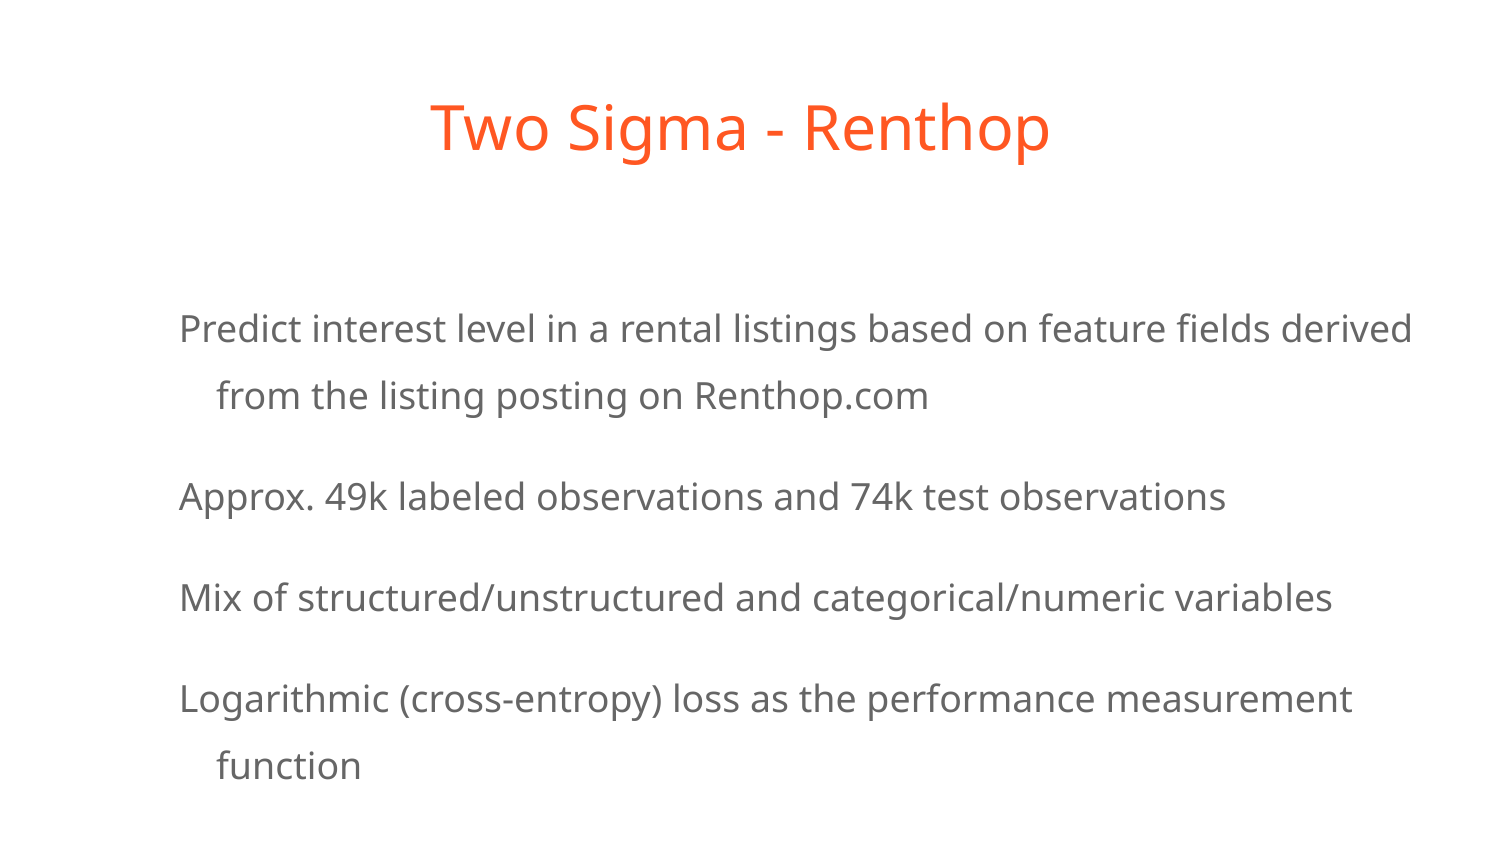

# Two Sigma - Renthop
Predict interest level in a rental listings based on feature fields derived from the listing posting on Renthop.com
Approx. 49k labeled observations and 74k test observations
Mix of structured/unstructured and categorical/numeric variables
Logarithmic (cross-entropy) loss as the performance measurement function